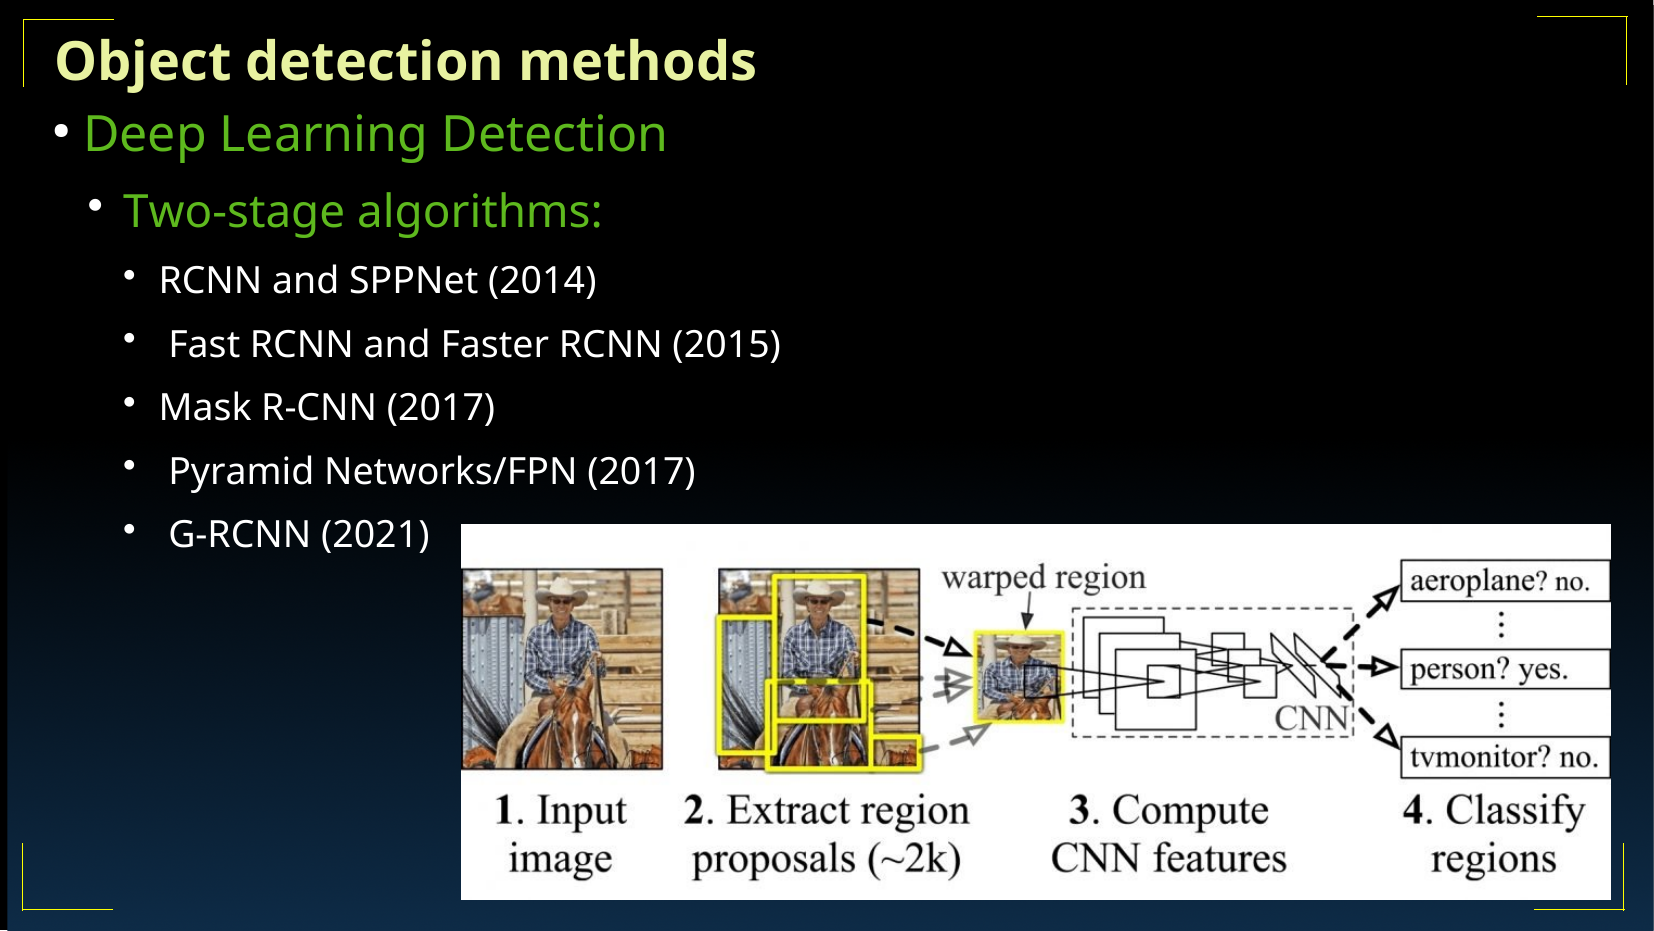

Object detection methods
 Deep Learning Detection
Two-stage algorithms:
RCNN and SPPNet (2014)
 Fast RCNN and Faster RCNN (2015)
Mask R-CNN (2017)
 Pyramid Networks/FPN (2017)
 G-RCNN (2021)